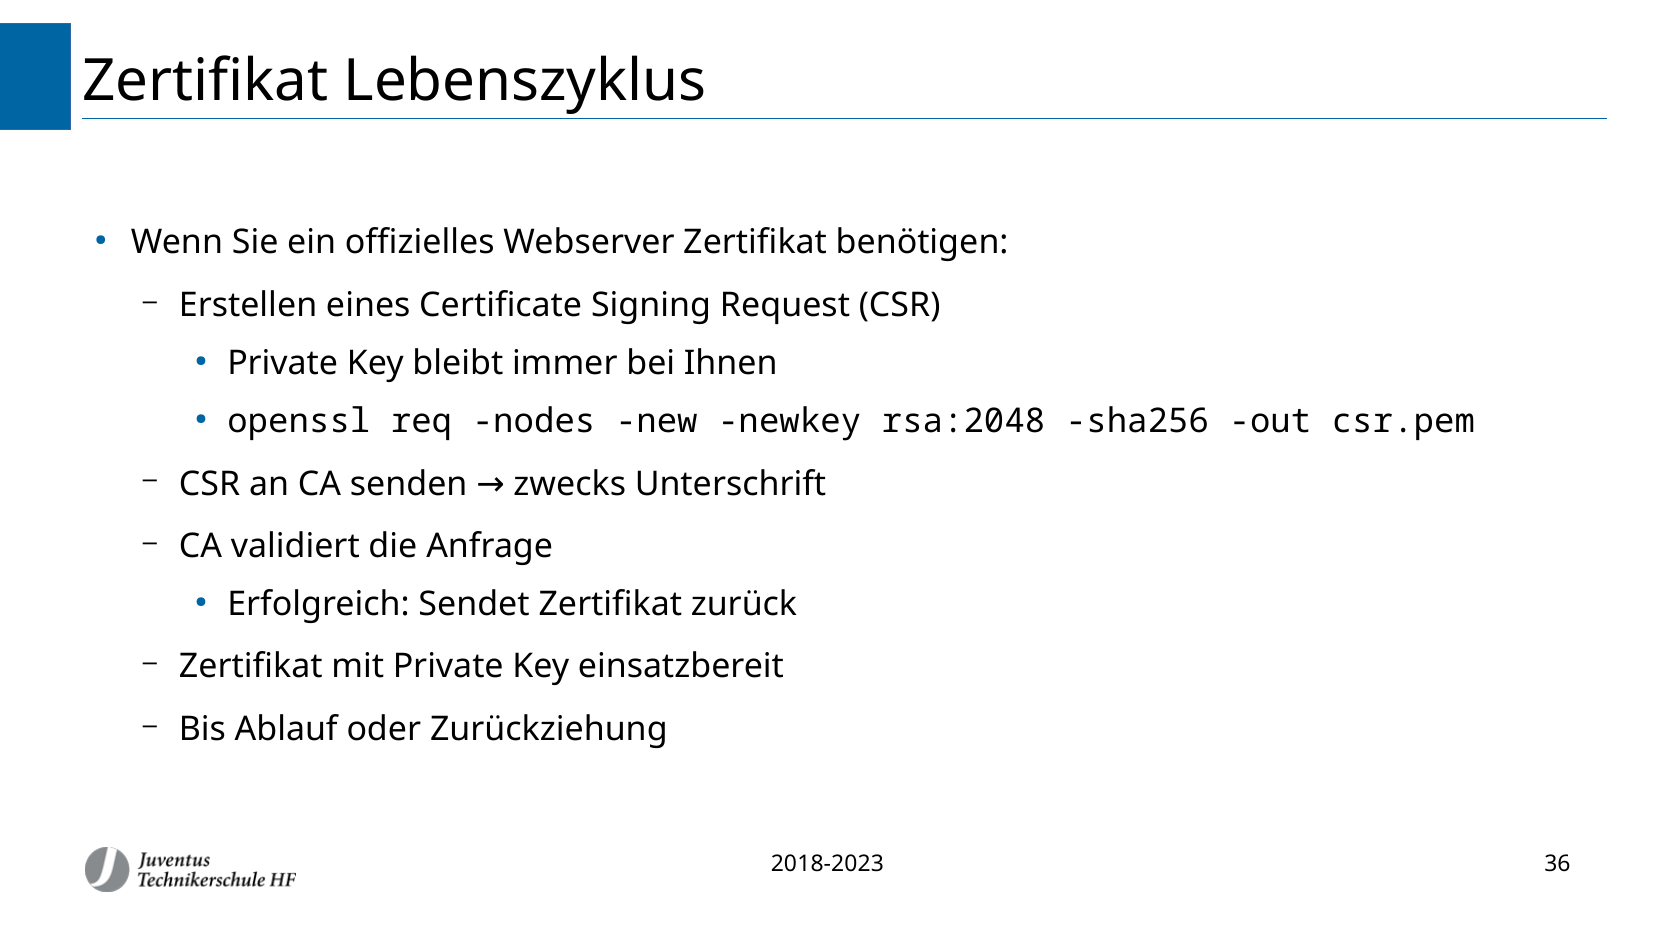

# Zertifikat Lebenszyklus
Wenn Sie ein offizielles Webserver Zertifikat benötigen:
Erstellen eines Certificate Signing Request (CSR)
Private Key bleibt immer bei Ihnen
openssl req -nodes -new -newkey rsa:2048 -sha256 -out csr.pem
CSR an CA senden → zwecks Unterschrift
CA validiert die Anfrage
Erfolgreich: Sendet Zertifikat zurück
Zertifikat mit Private Key einsatzbereit
Bis Ablauf oder Zurückziehung
2018-2023
36